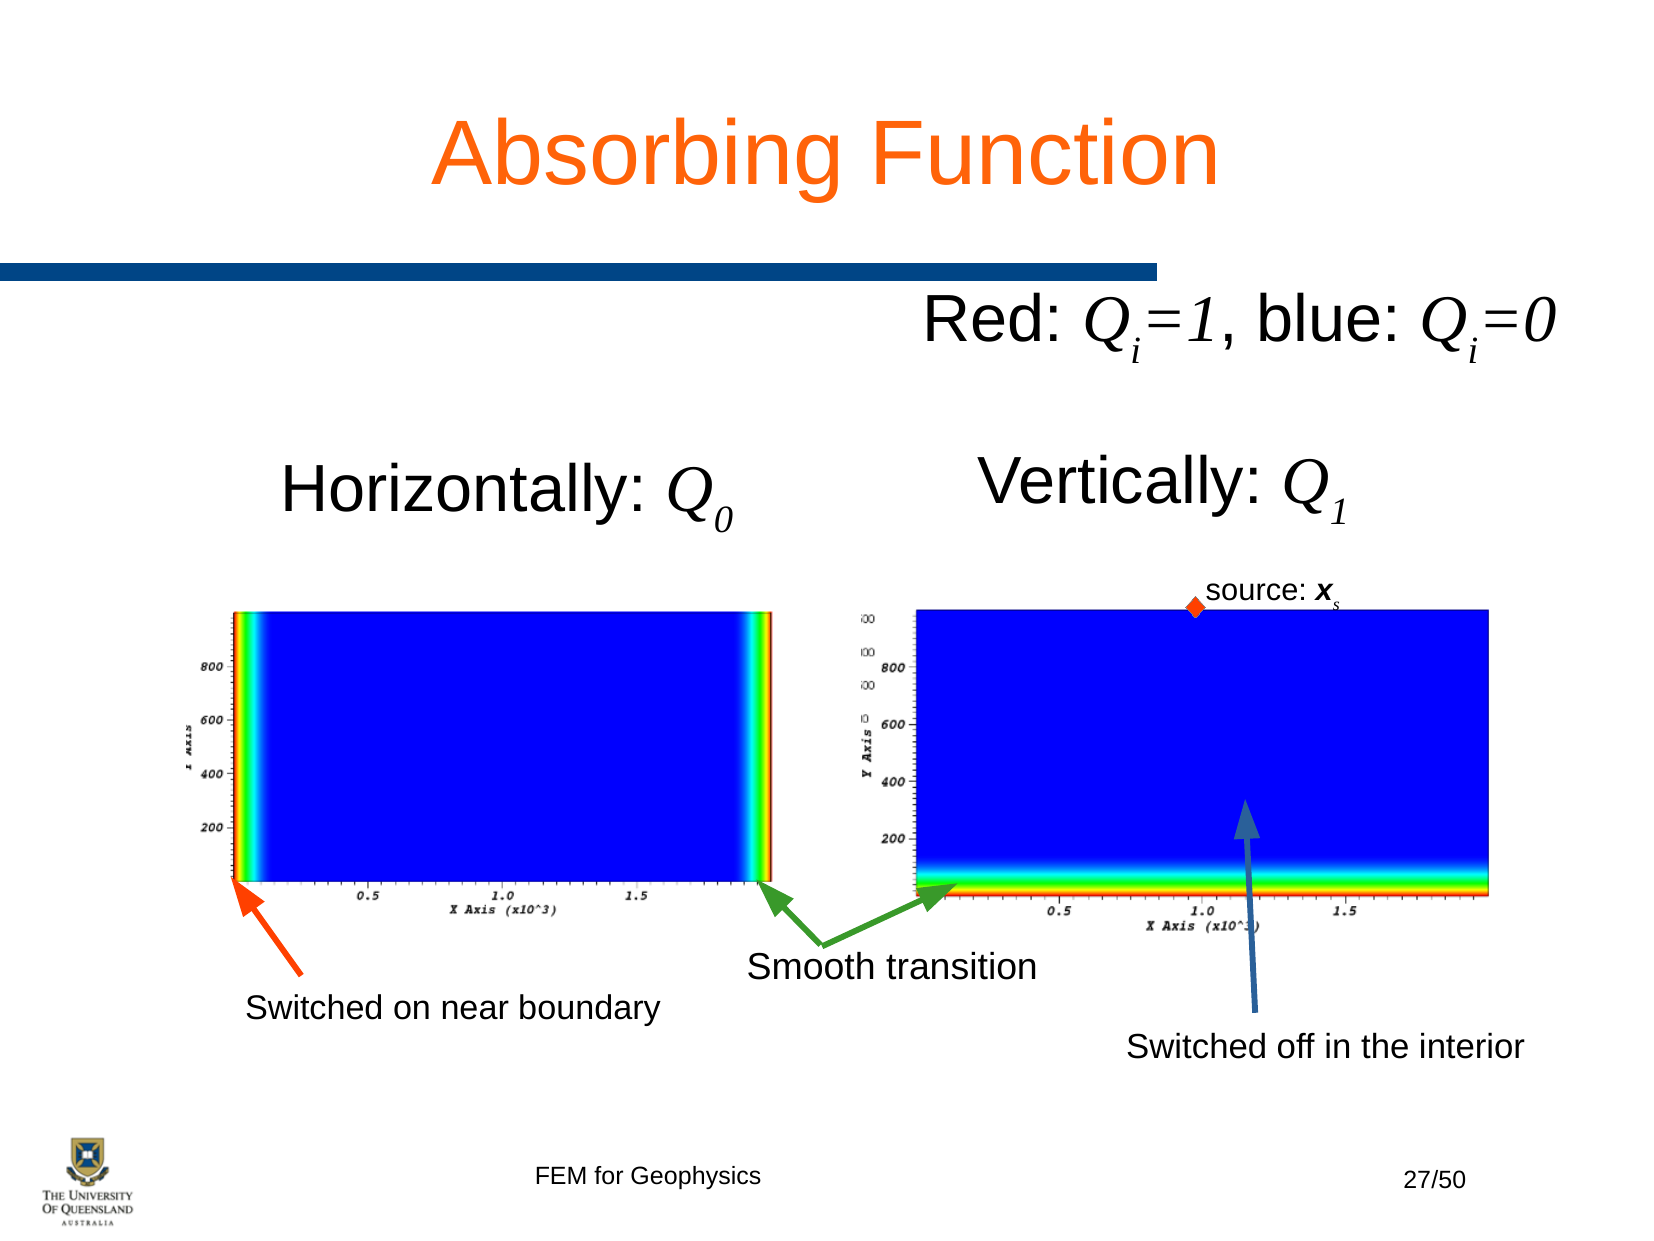

# Absorbing Function
Red: Qi=1, blue: Qi=0
Vertically: Q1
Horizontally: Q0
source: xs
Smooth transition
Switched on near boundary
Switched off in the interior